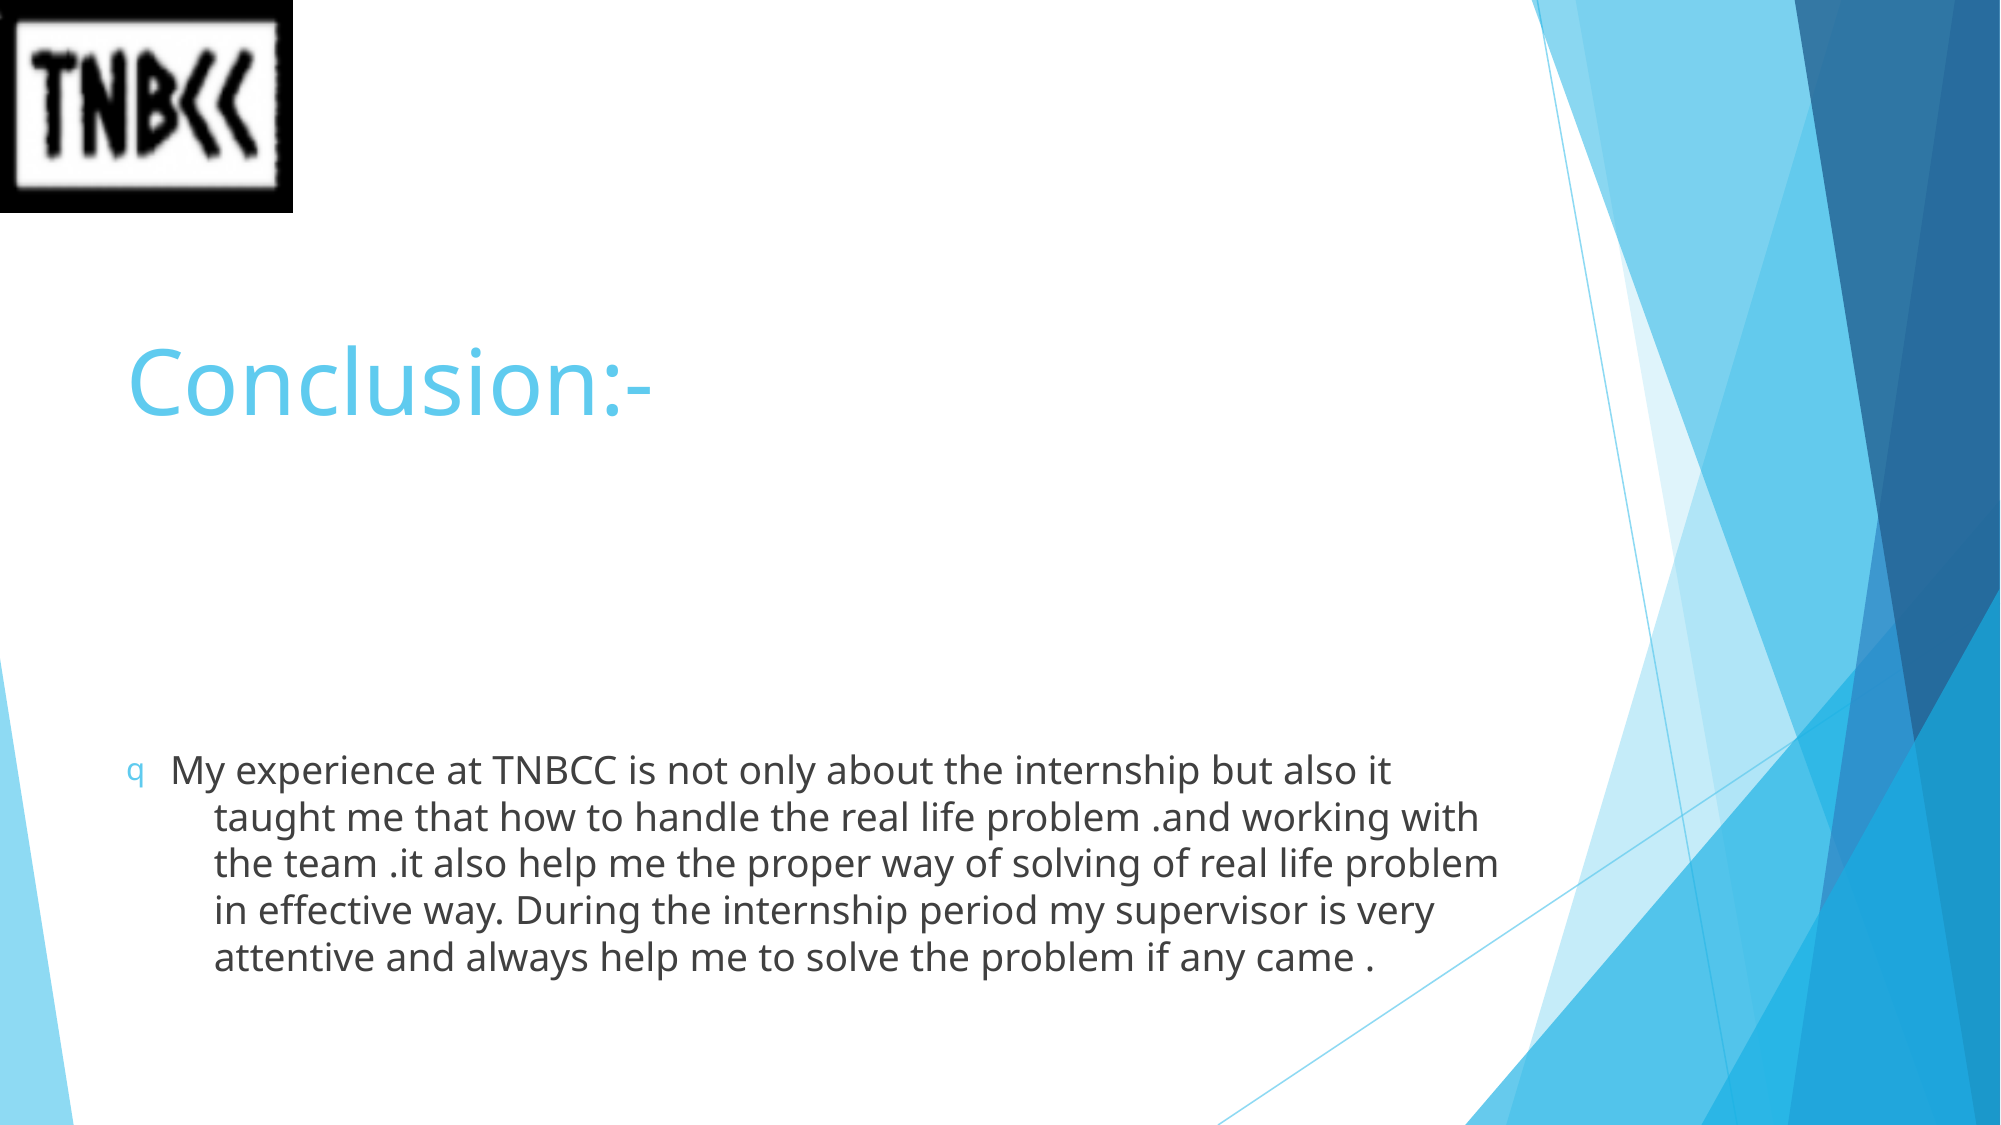

# Conclusion:-
My experience at TNBCC is not only about the internship but also it taught me that how to handle the real life problem .and working with the team .it also help me the proper way of solving of real life problem in effective way. During the internship period my supervisor is very attentive and always help me to solve the problem if any came .